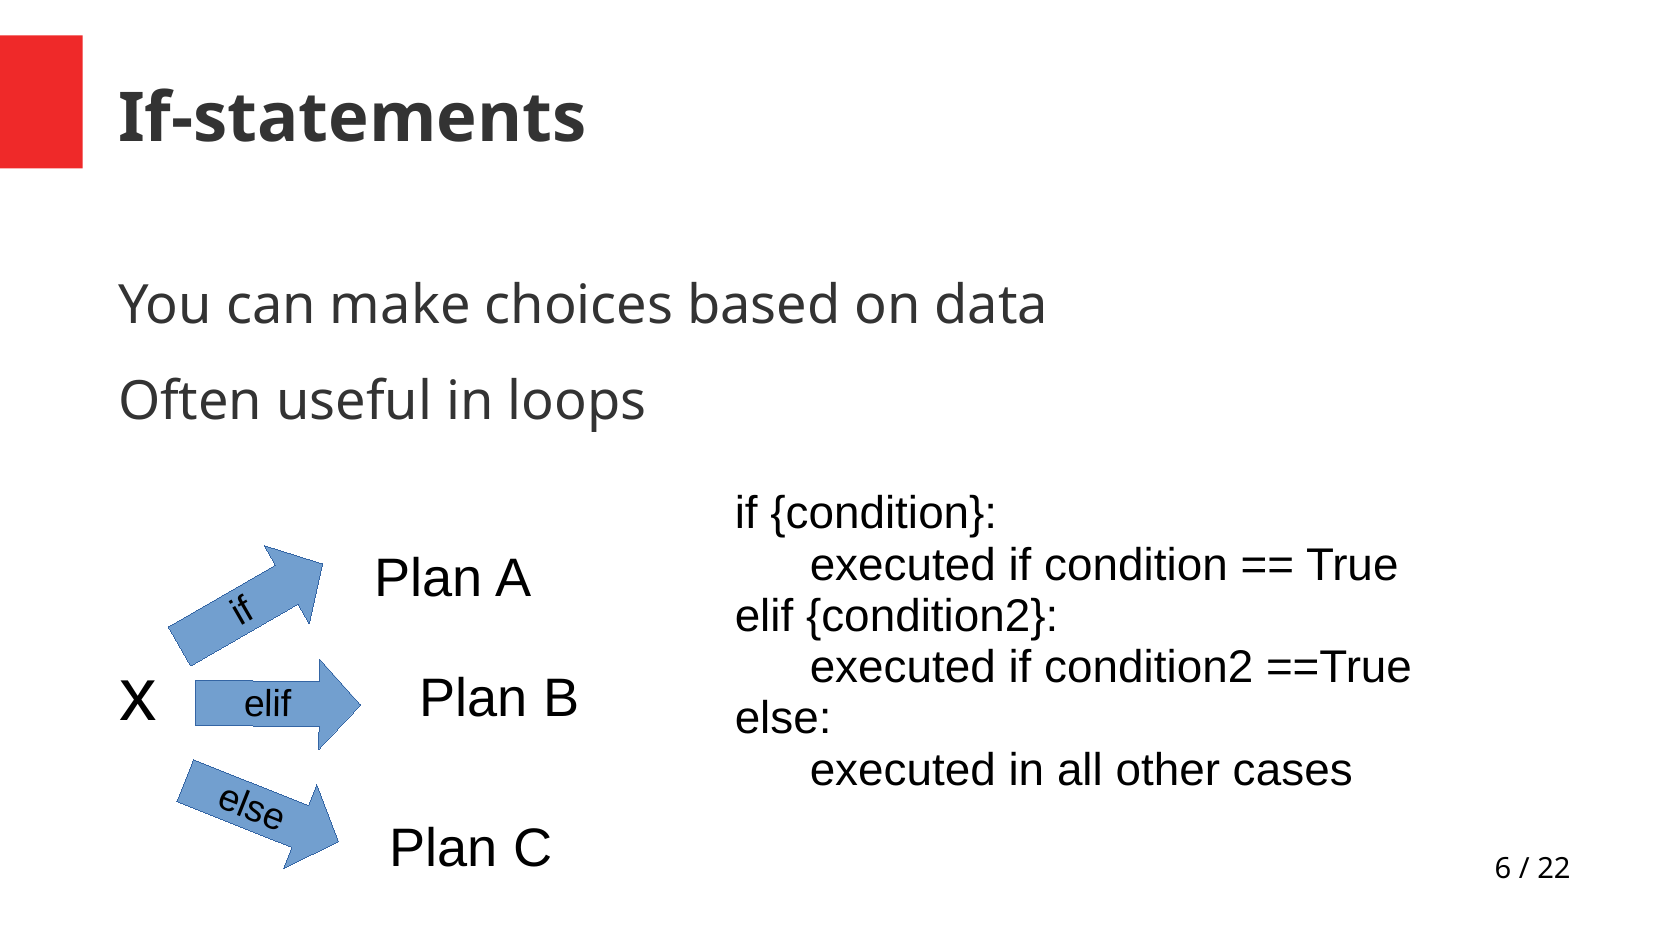

# If-statements
You can make choices based on data
Often useful in loops
if {condition}:
	executed if condition == True
elif {condition2}:
	executed if condition2 ==True
else:
	executed in all other cases
Plan A
if
x
elif
Plan B
else
Plan C
6